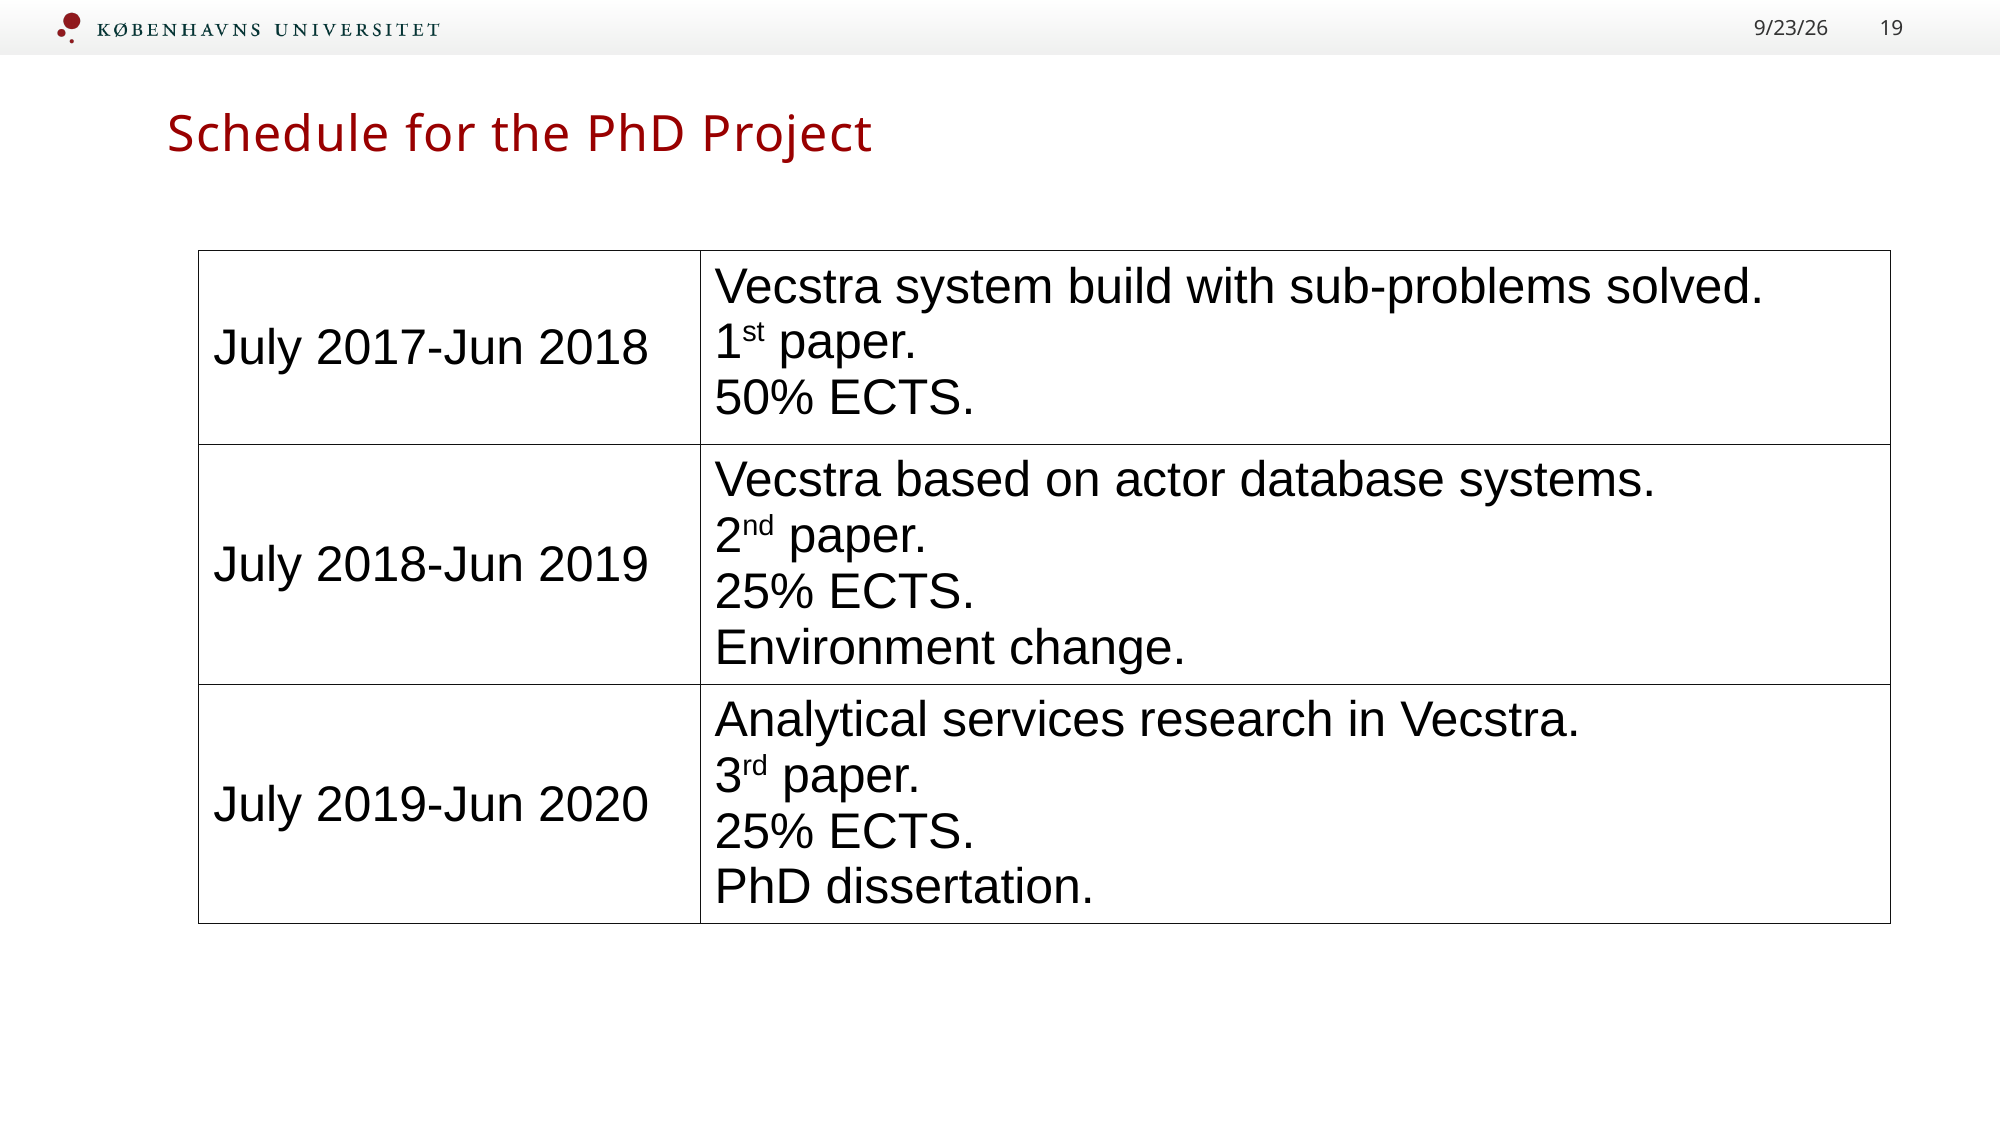

#
Schedule for the PhD Project
| July 2017-Jun 2018 | Vecstra system build with sub-problems solved. 1st paper. 50% ECTS. |
| --- | --- |
| July 2018-Jun 2019 | Vecstra based on actor database systems. 2nd paper. 25% ECTS. Environment change. |
| July 2019-Jun 2020 | Analytical services research in Vecstra. 3rd paper. 25% ECTS. PhD dissertation. |